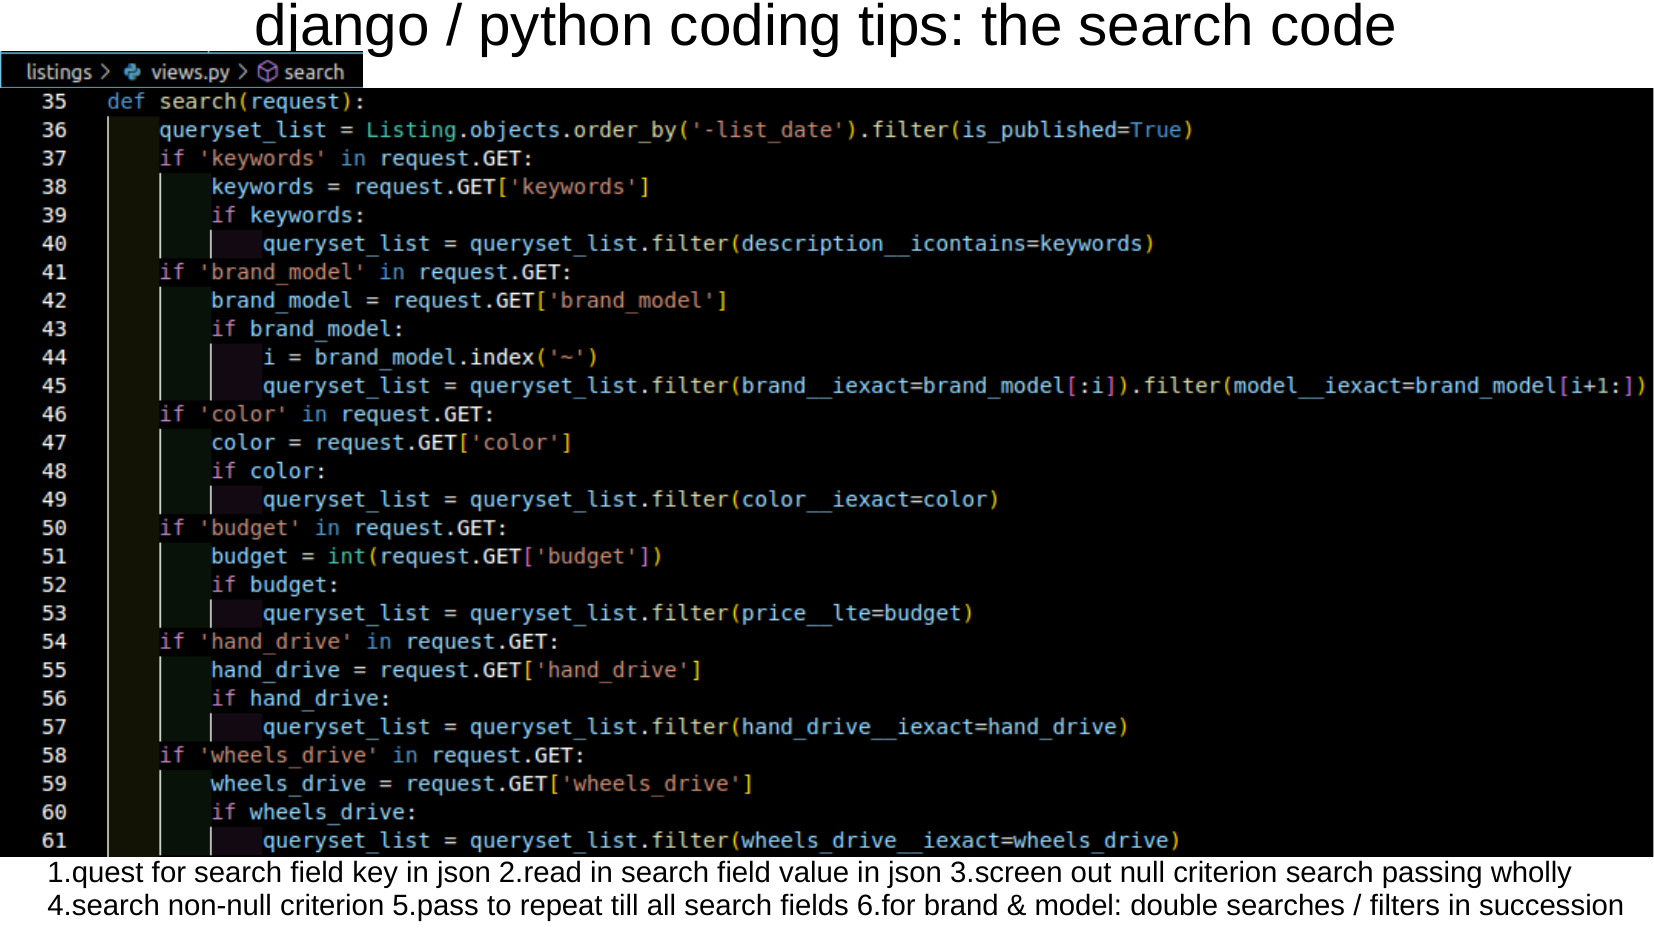

# django / python coding tips: the search code
1.quest for search field key in json 2.read in search field value in json 3.screen out null criterion search passing wholly 4.search non-null criterion 5.pass to repeat till all search fields 6.for brand & model: double searches / filters in succession